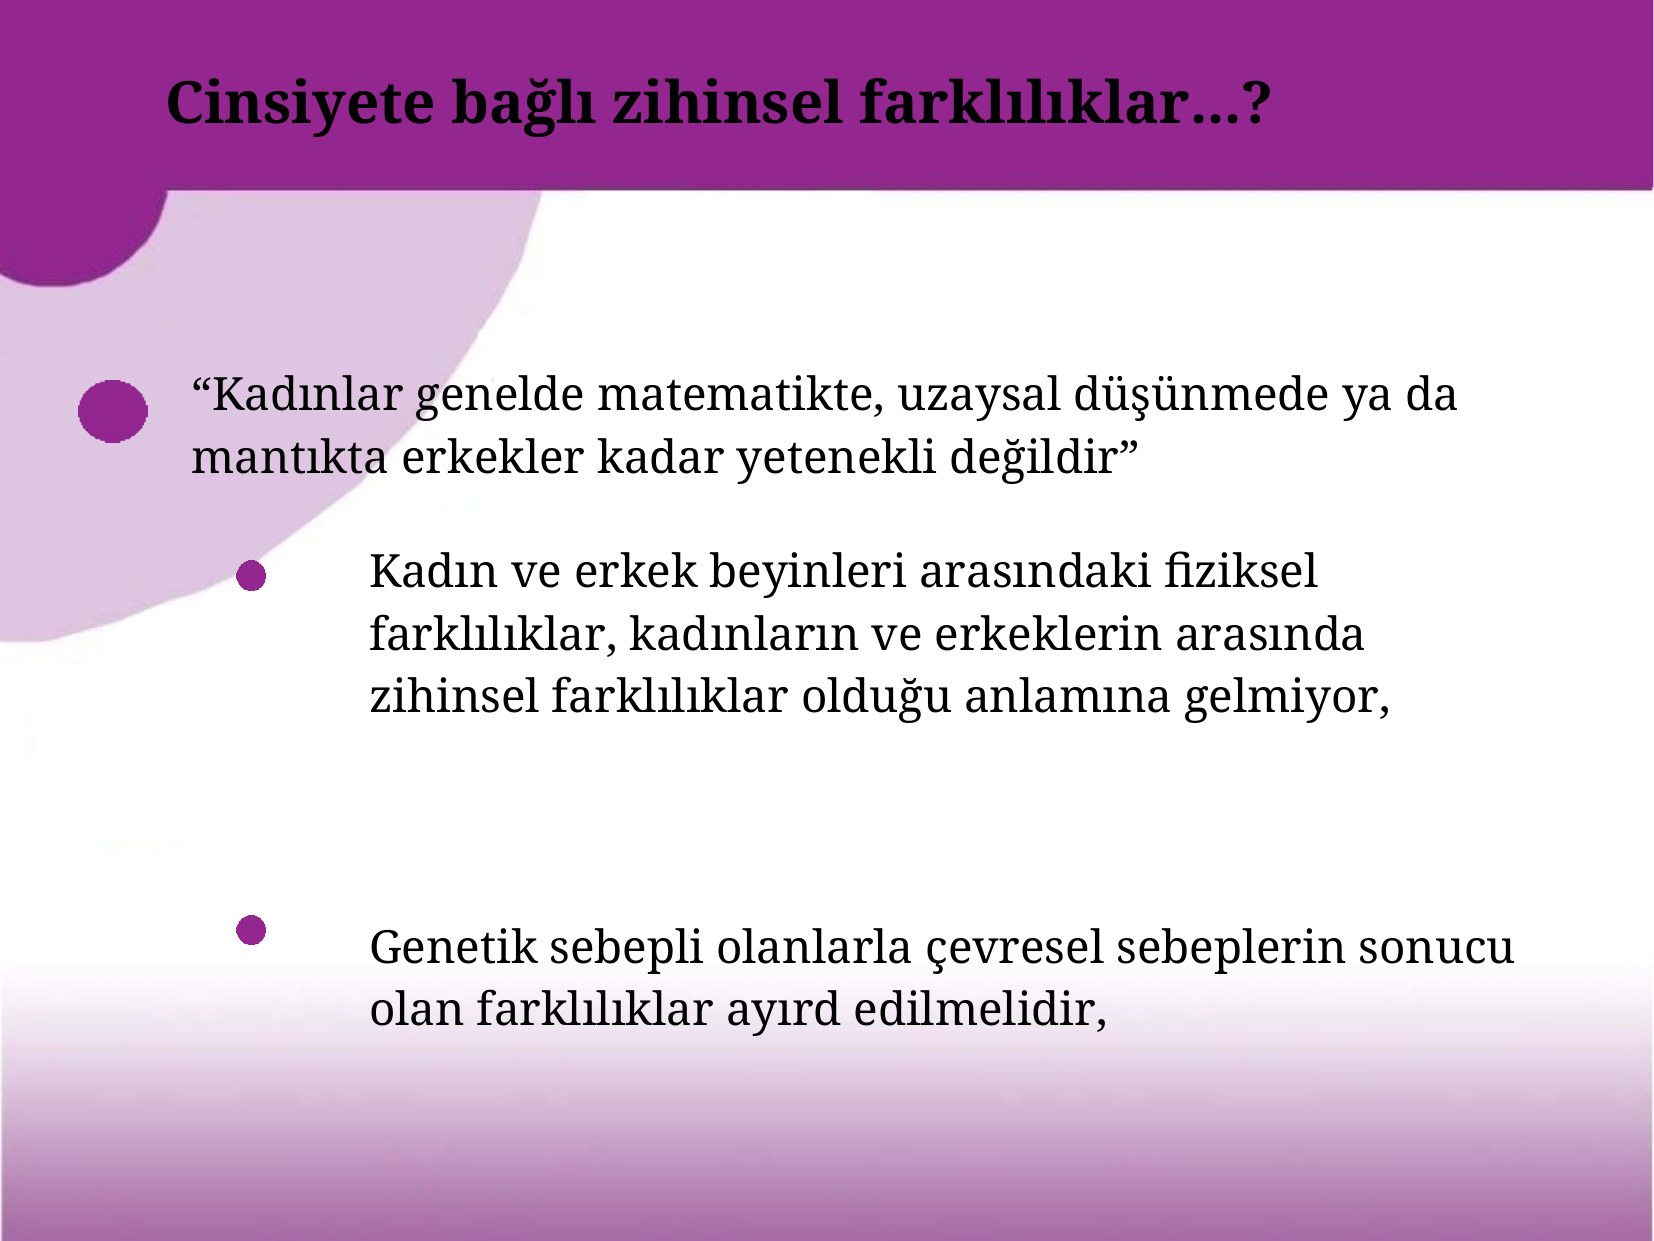

Cinsiyete bağlı zihinsel farklılıklar...?
“Kadınlar genelde matematikte, uzaysal düşünmede ya da mantıkta erkekler kadar yetenekli değildir”
Kadın ve erkek beyinleri arasındaki fiziksel farklılıklar, kadınların ve erkeklerin arasında zihinsel farklılıklar olduğu anlamına gelmiyor,
Genetik sebepli olanlarla çevresel sebeplerin sonucu olan farklılıklar ayırd edilmelidir,